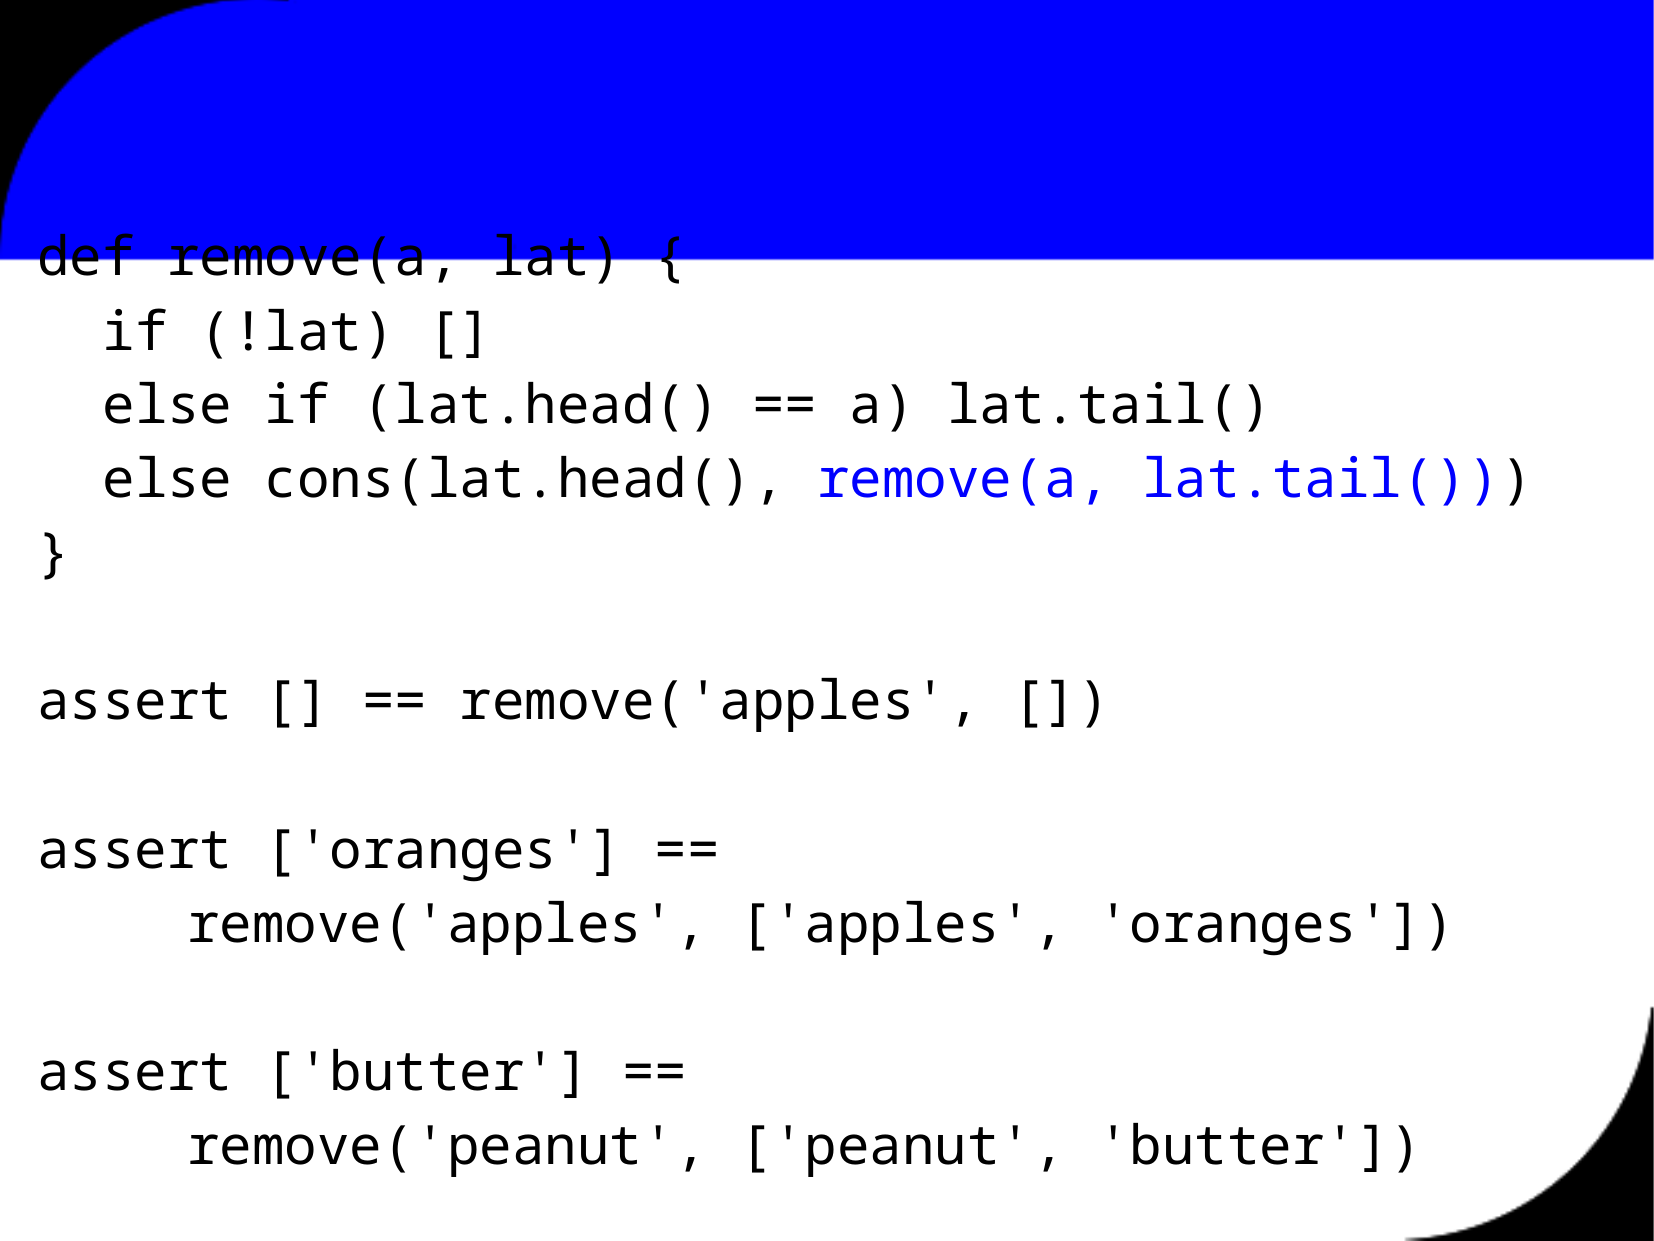

# def remove(a, lat) {
 if (!lat) []
 else if (lat.head() == a) lat.tail()
 else cons(lat.head(), remove(a, lat.tail()))
}
assert [] == remove('apples', [])
assert ['oranges'] ==
		remove('apples', ['apples', 'oranges'])
assert ['butter'] ==
		remove('peanut', ['peanut', 'butter'])